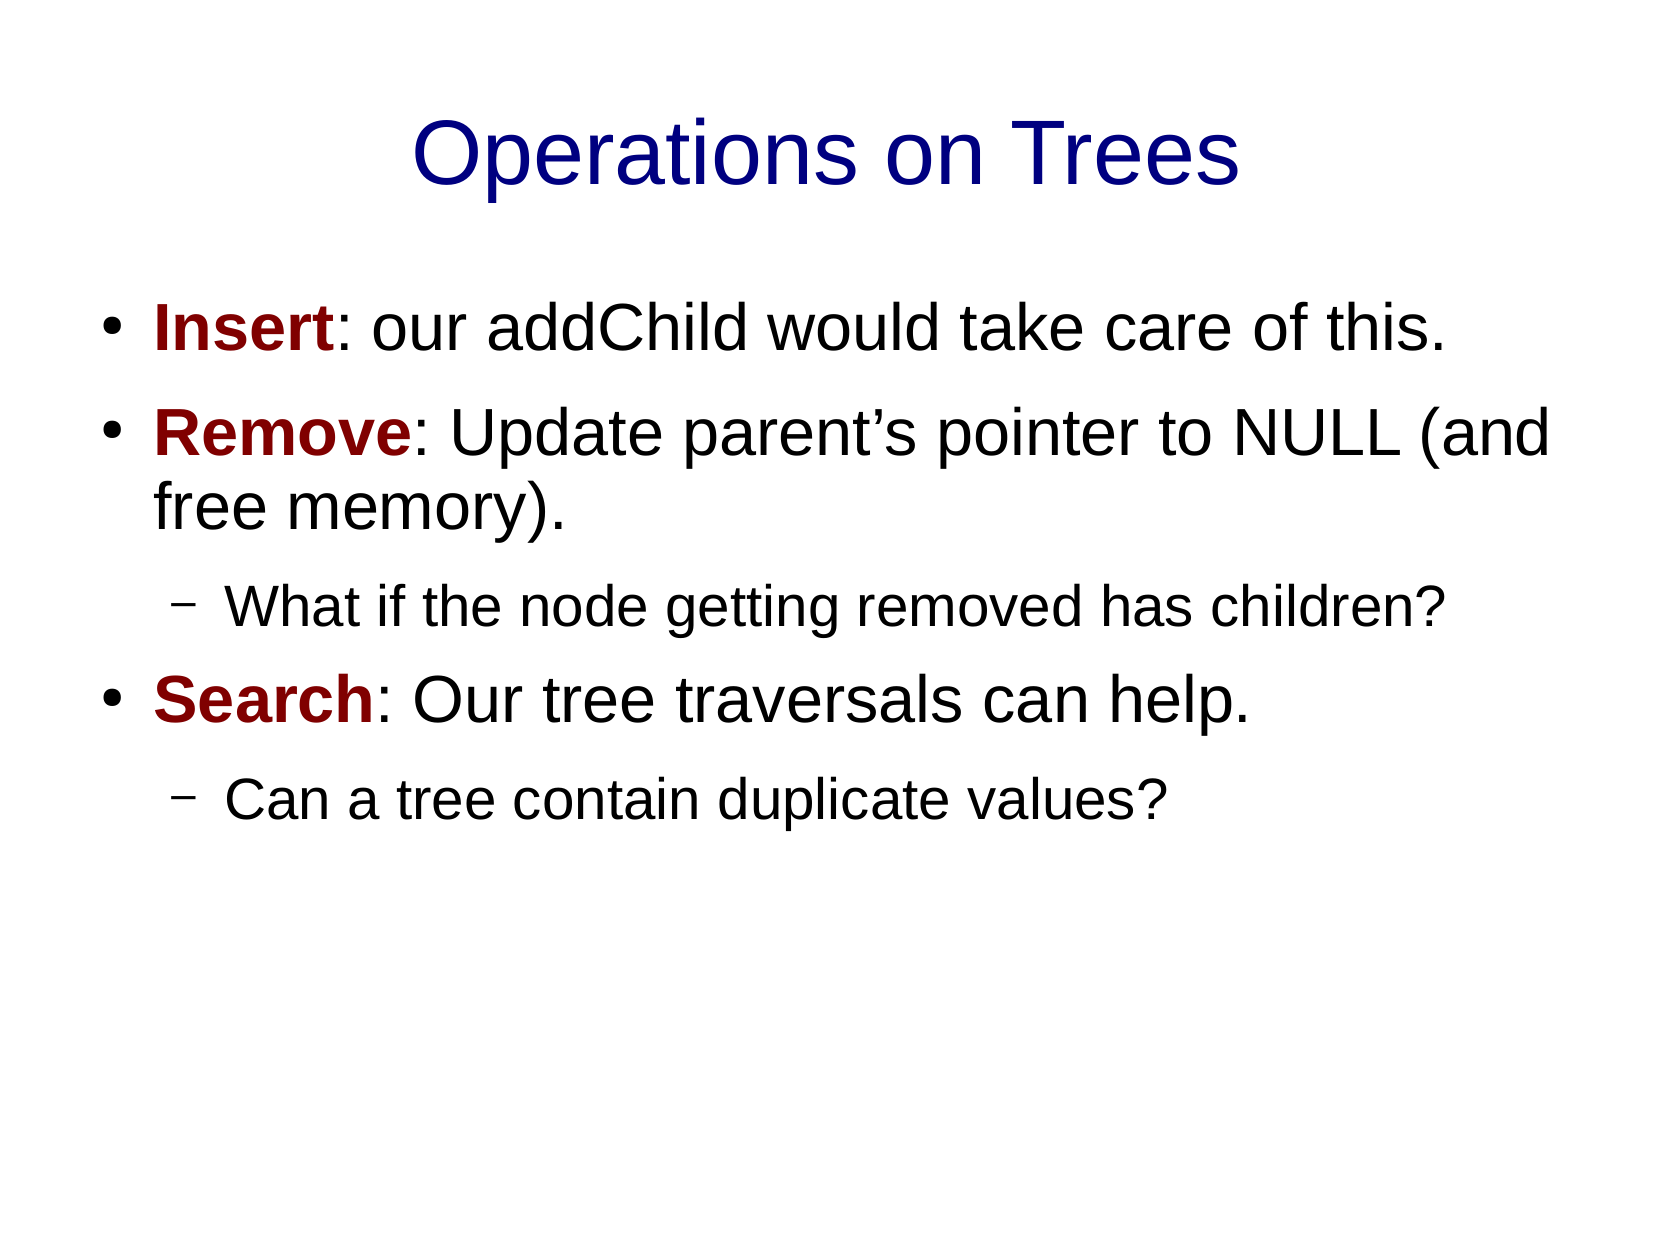

# Operations on Trees
Insert: our addChild would take care of this.
Remove: Update parent’s pointer to NULL (and free memory).
What if the node getting removed has children?
Search: Our tree traversals can help.
Can a tree contain duplicate values?